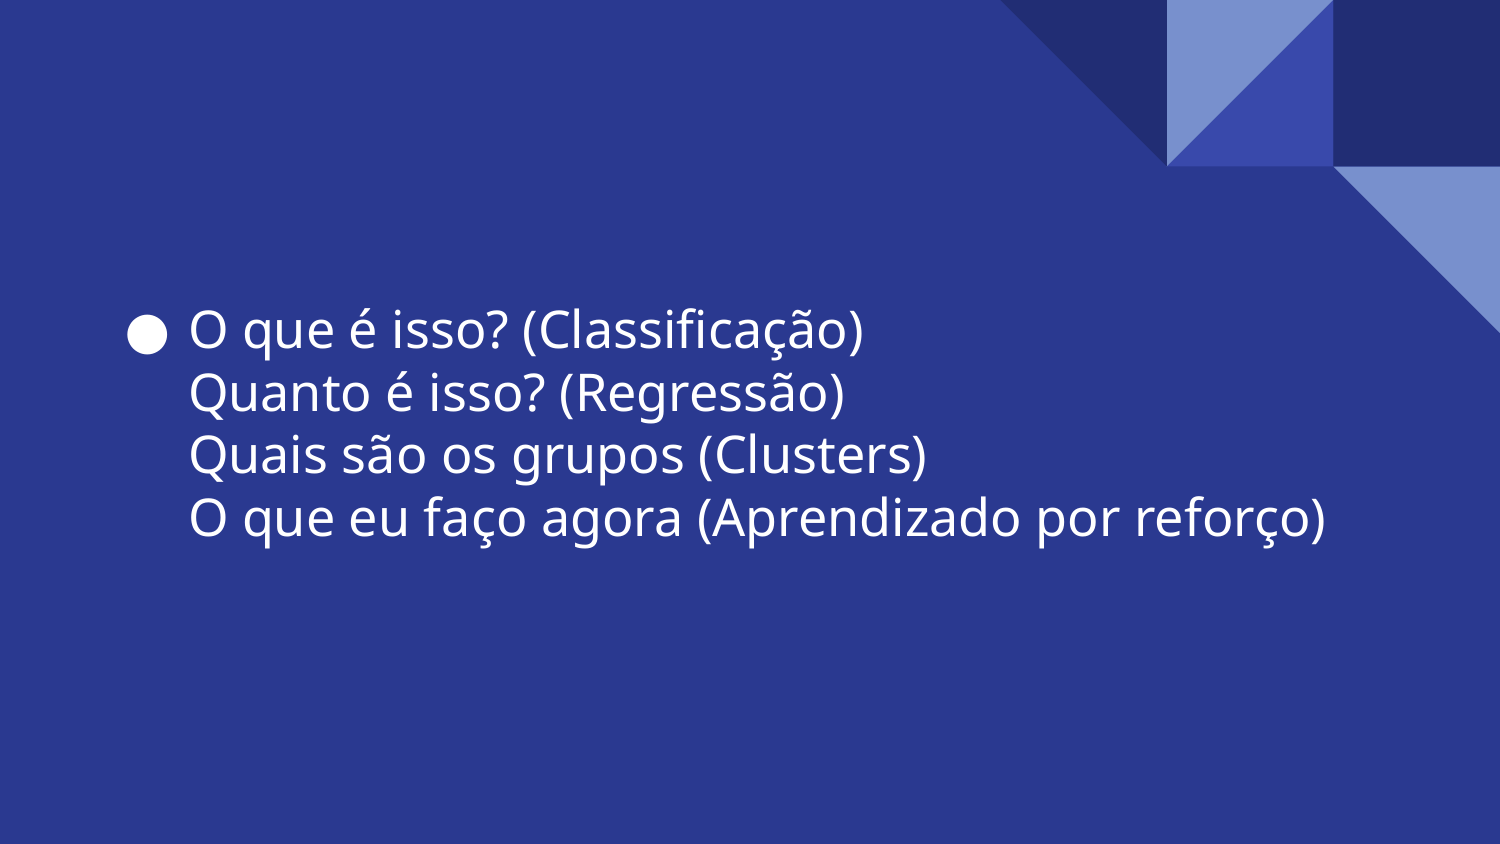

# O que é isso? (Classificação) Quanto é isso? (Regressão) Quais são os grupos (Clusters) O que eu faço agora (Aprendizado por reforço)